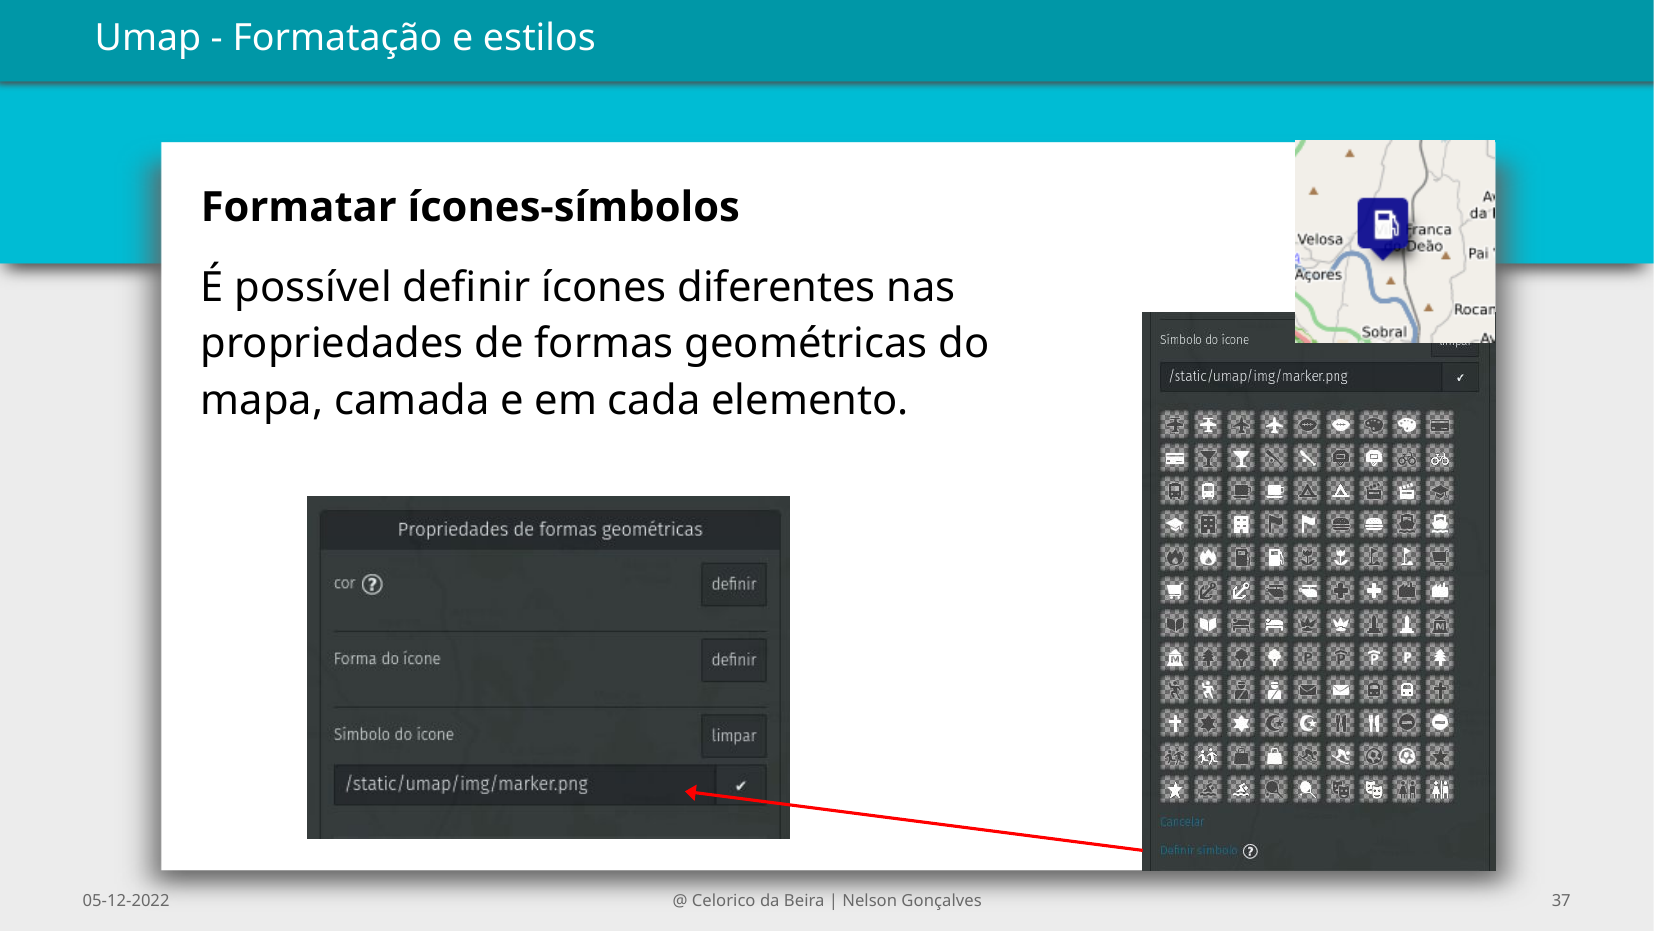

# Umap - Formatação e estilos
Formatar ícones-símbolos
É possível definir ícones diferentes nas propriedades de formas geométricas do mapa, camada e em cada elemento.
05-12-2022
@ Celorico da Beira | Nelson Gonçalves
37